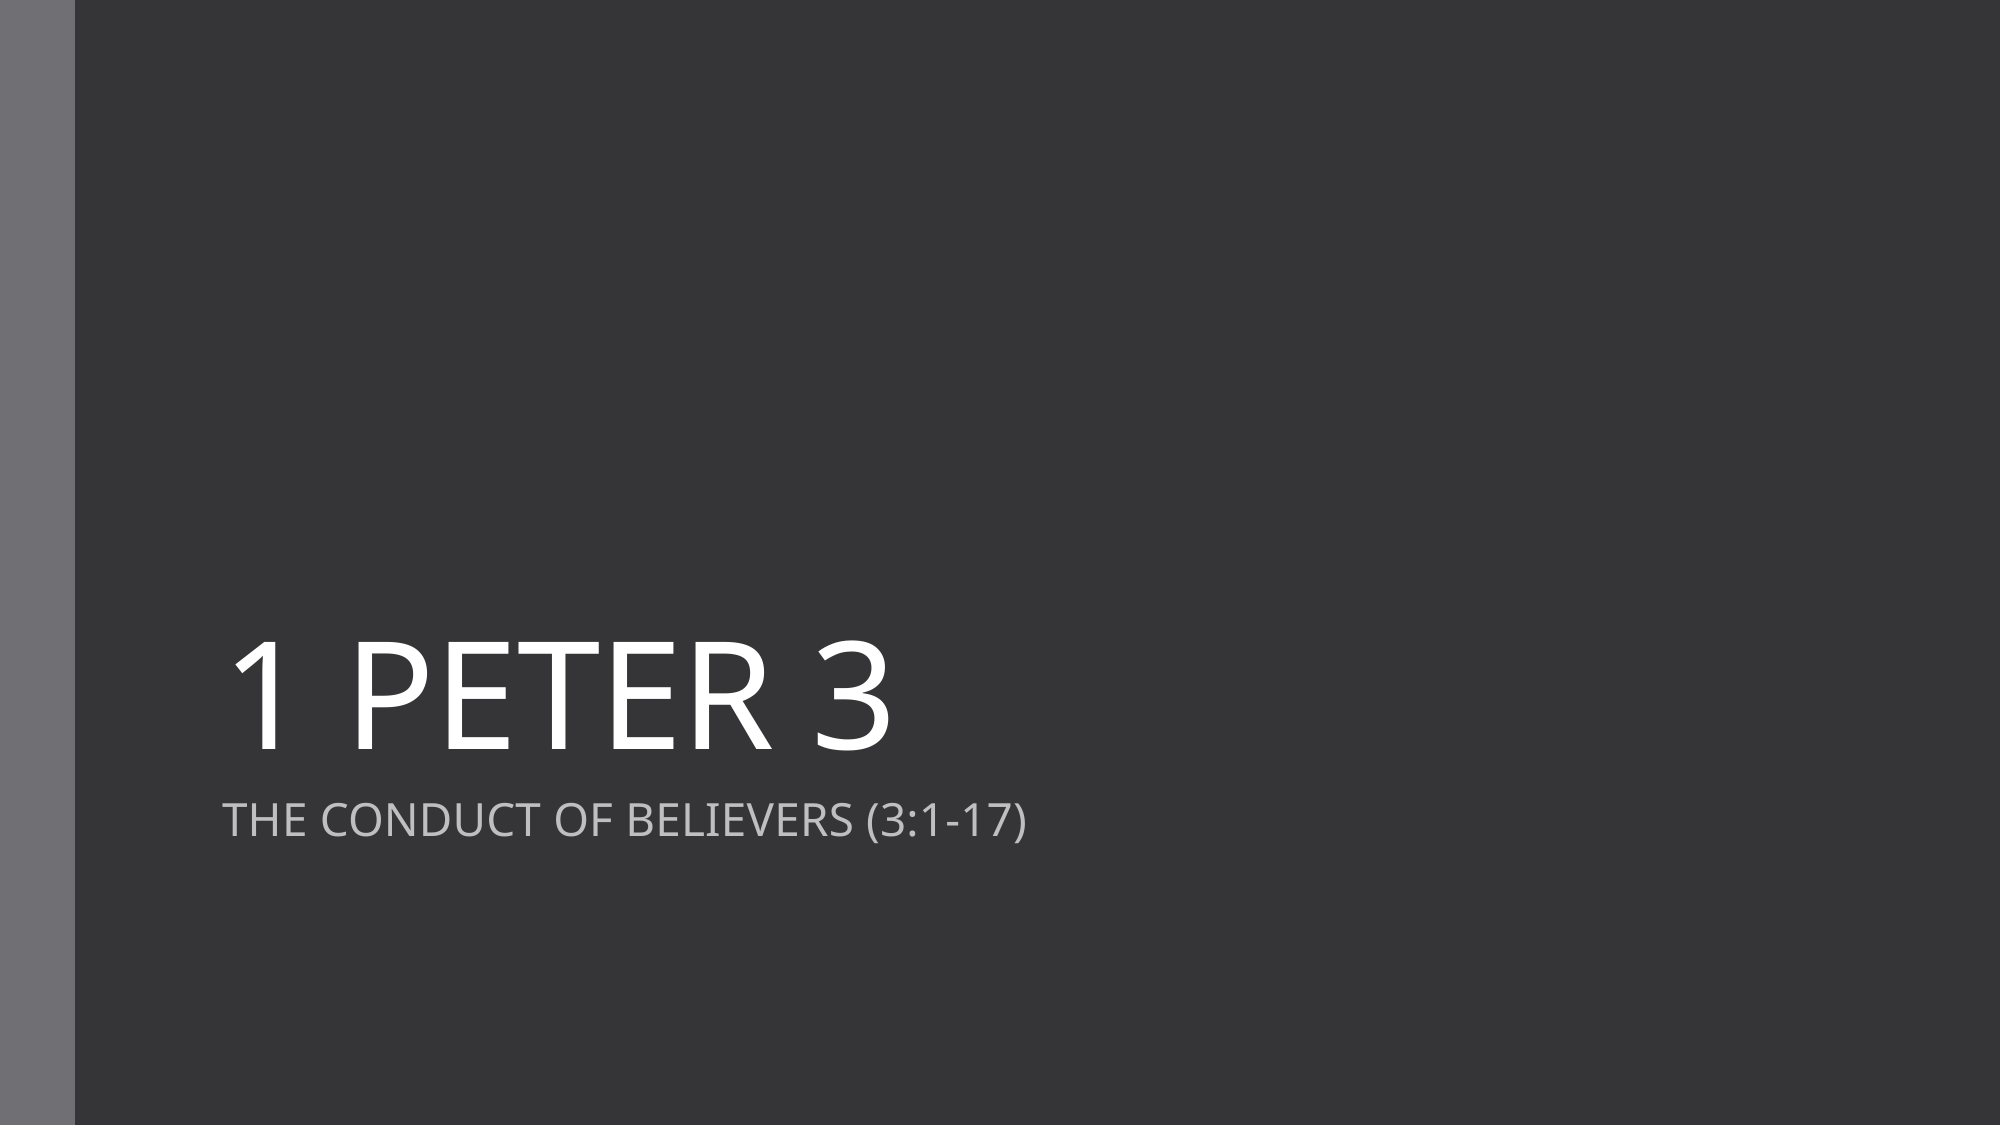

# 1 PETER 3
THE CONDUCT OF BELIEVERS (3:1-17)